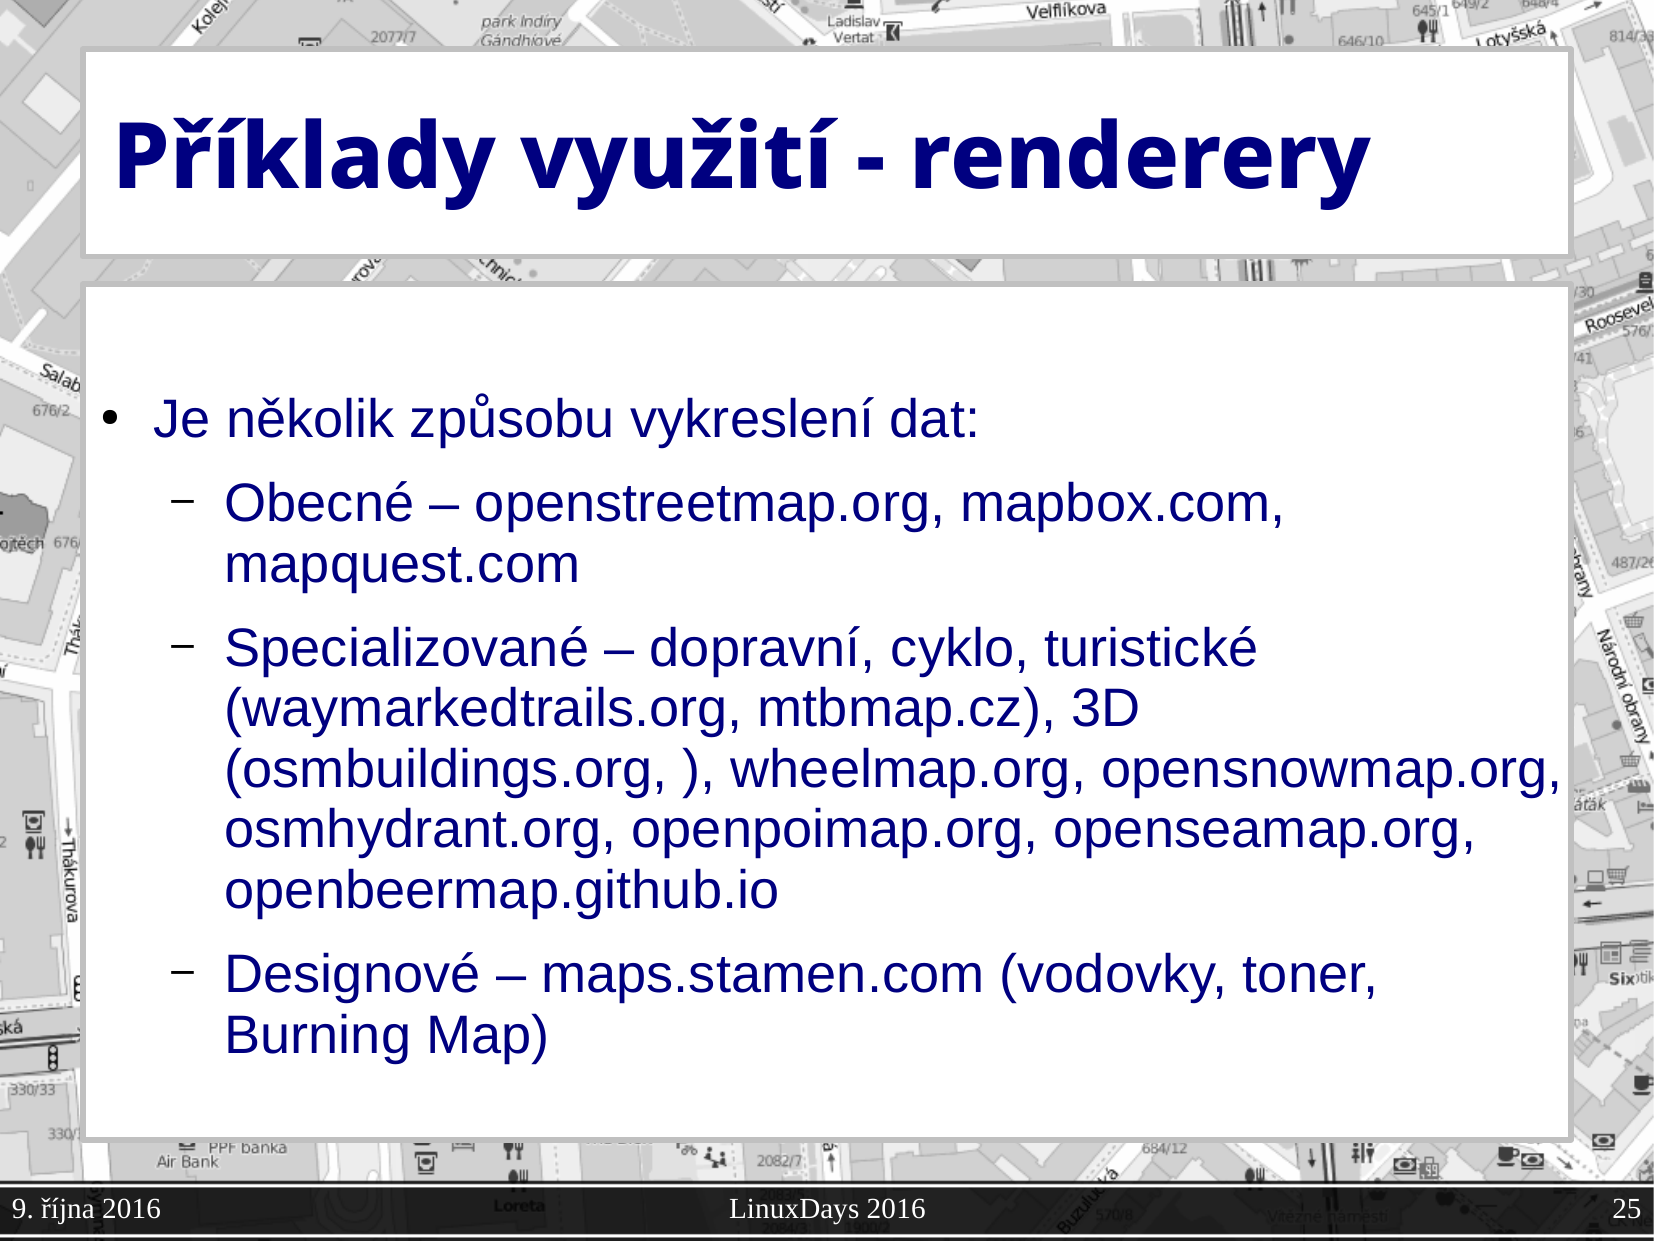

# Příklady využití - renderery
Je několik způsobu vykreslení dat:
Obecné – openstreetmap.org, mapbox.com, mapquest.com
Specializované – dopravní, cyklo, turistické (waymarkedtrails.org, mtbmap.cz), 3D (osmbuildings.org, ), wheelmap.org, opensnowmap.org, osmhydrant.org, openpoimap.org, openseamap.org, openbeermap.github.io
Designové – maps.stamen.com (vodovky, toner, Burning Map)
18. listopadu 2015
Marián Kyral - GISday 2015, Praha
25